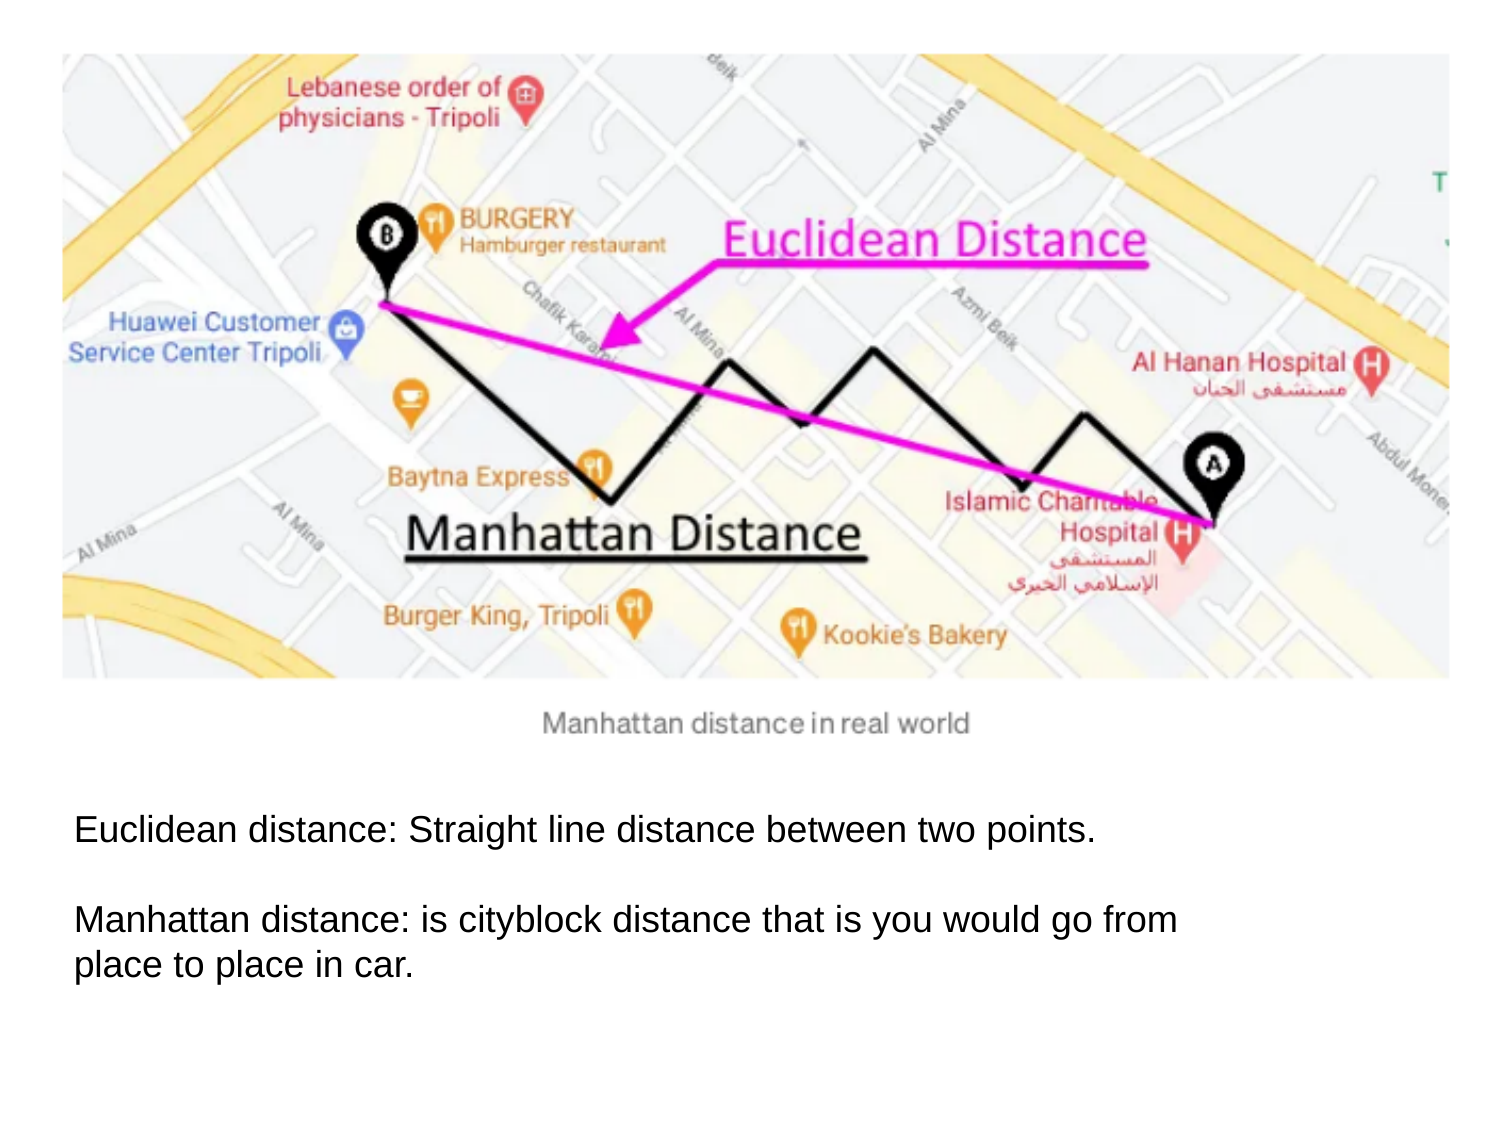

Euclidean distance: Straight line distance between two points.
Manhattan distance: is cityblock distance that is you would go from place to place in car.